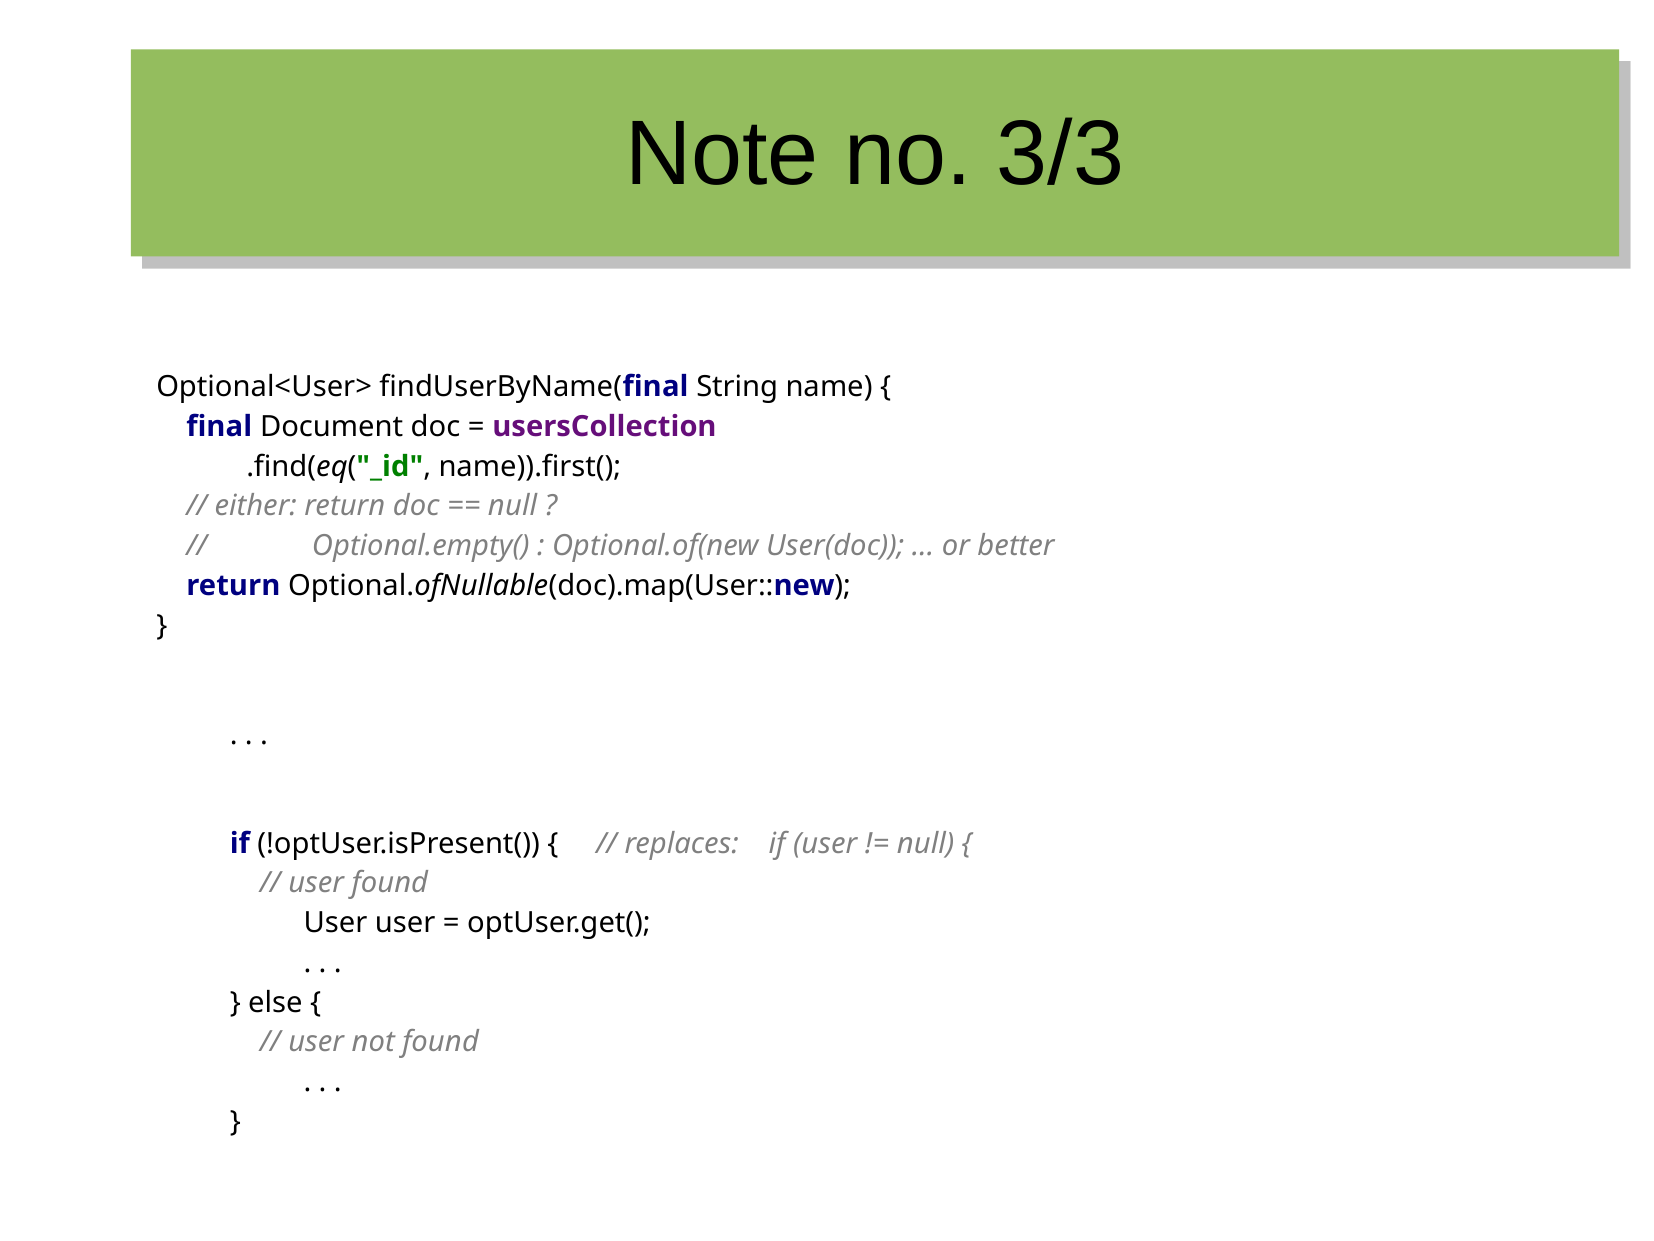

# Note no. 3/3
Optional<User> findUserByName(final String name) {
 final Document doc = usersCollection
 .find(eq("_id", name)).first();
 // either: return doc == null ?
 // Optional.empty() : Optional.of(new User(doc)); ... or better
 return Optional.ofNullable(doc).map(User::new);
}
. . .
if (!optUser.isPresent()) { // replaces: if (user != null) {
 // user found
	User user = optUser.get();
	. . .
} else {
 // user not found
	. . .
}